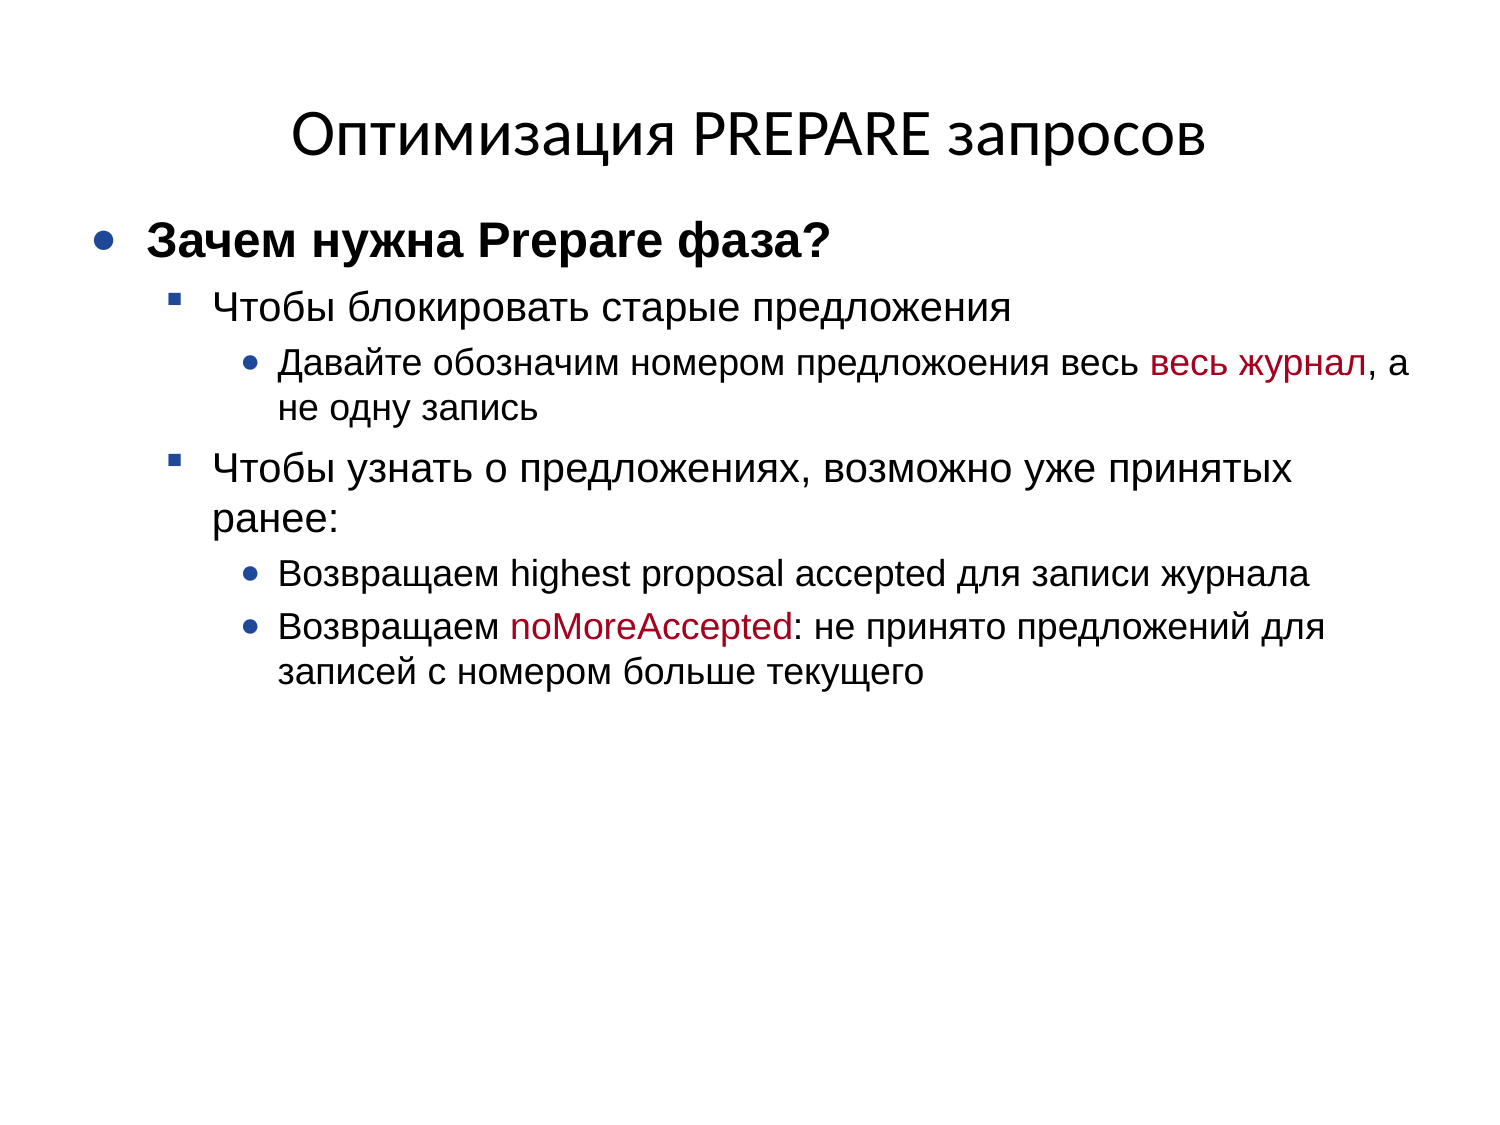

Оптимизация PREPARE запросов
# Зачем нужна Prepare фаза?
Чтобы блокировать старые предложения
Давайте обозначим номером предложоения весь весь журнал, а не одну запись
Чтобы узнать о предложениях, возможно уже принятых ранее:
Возвращаем highest proposal accepted для записи журнала
Возвращаем noMoreAccepted: не принято предложений для записей с номером больше текущего